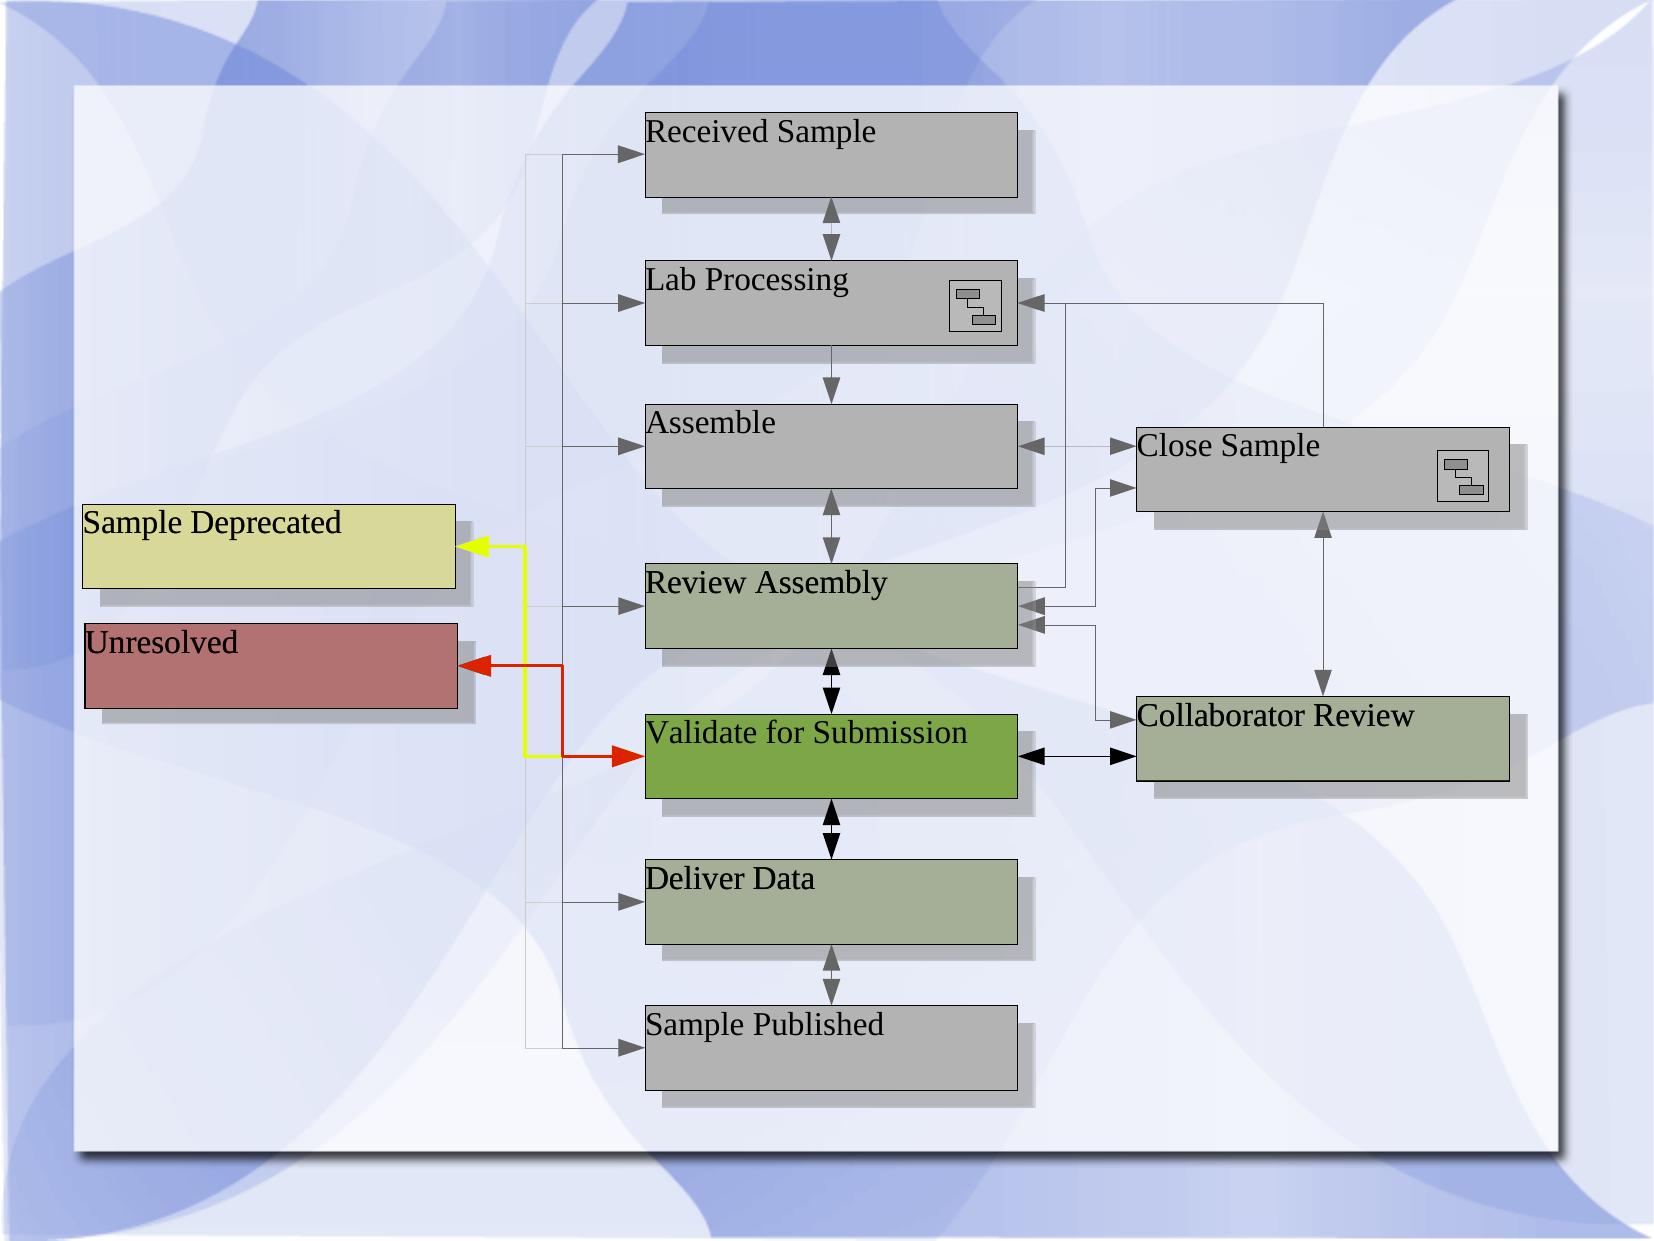

Received Sample
Lab Processing
Assemble
Close Sample
Sample Deprecated
Sample Deprecated
Review Assembly
Review Assembly
Unresolved
Unresolved
Collaborator Review
Collaborator Review
Validate for Submission
Validate for Submission
Deliver Data
Deliver Data
Sample Published